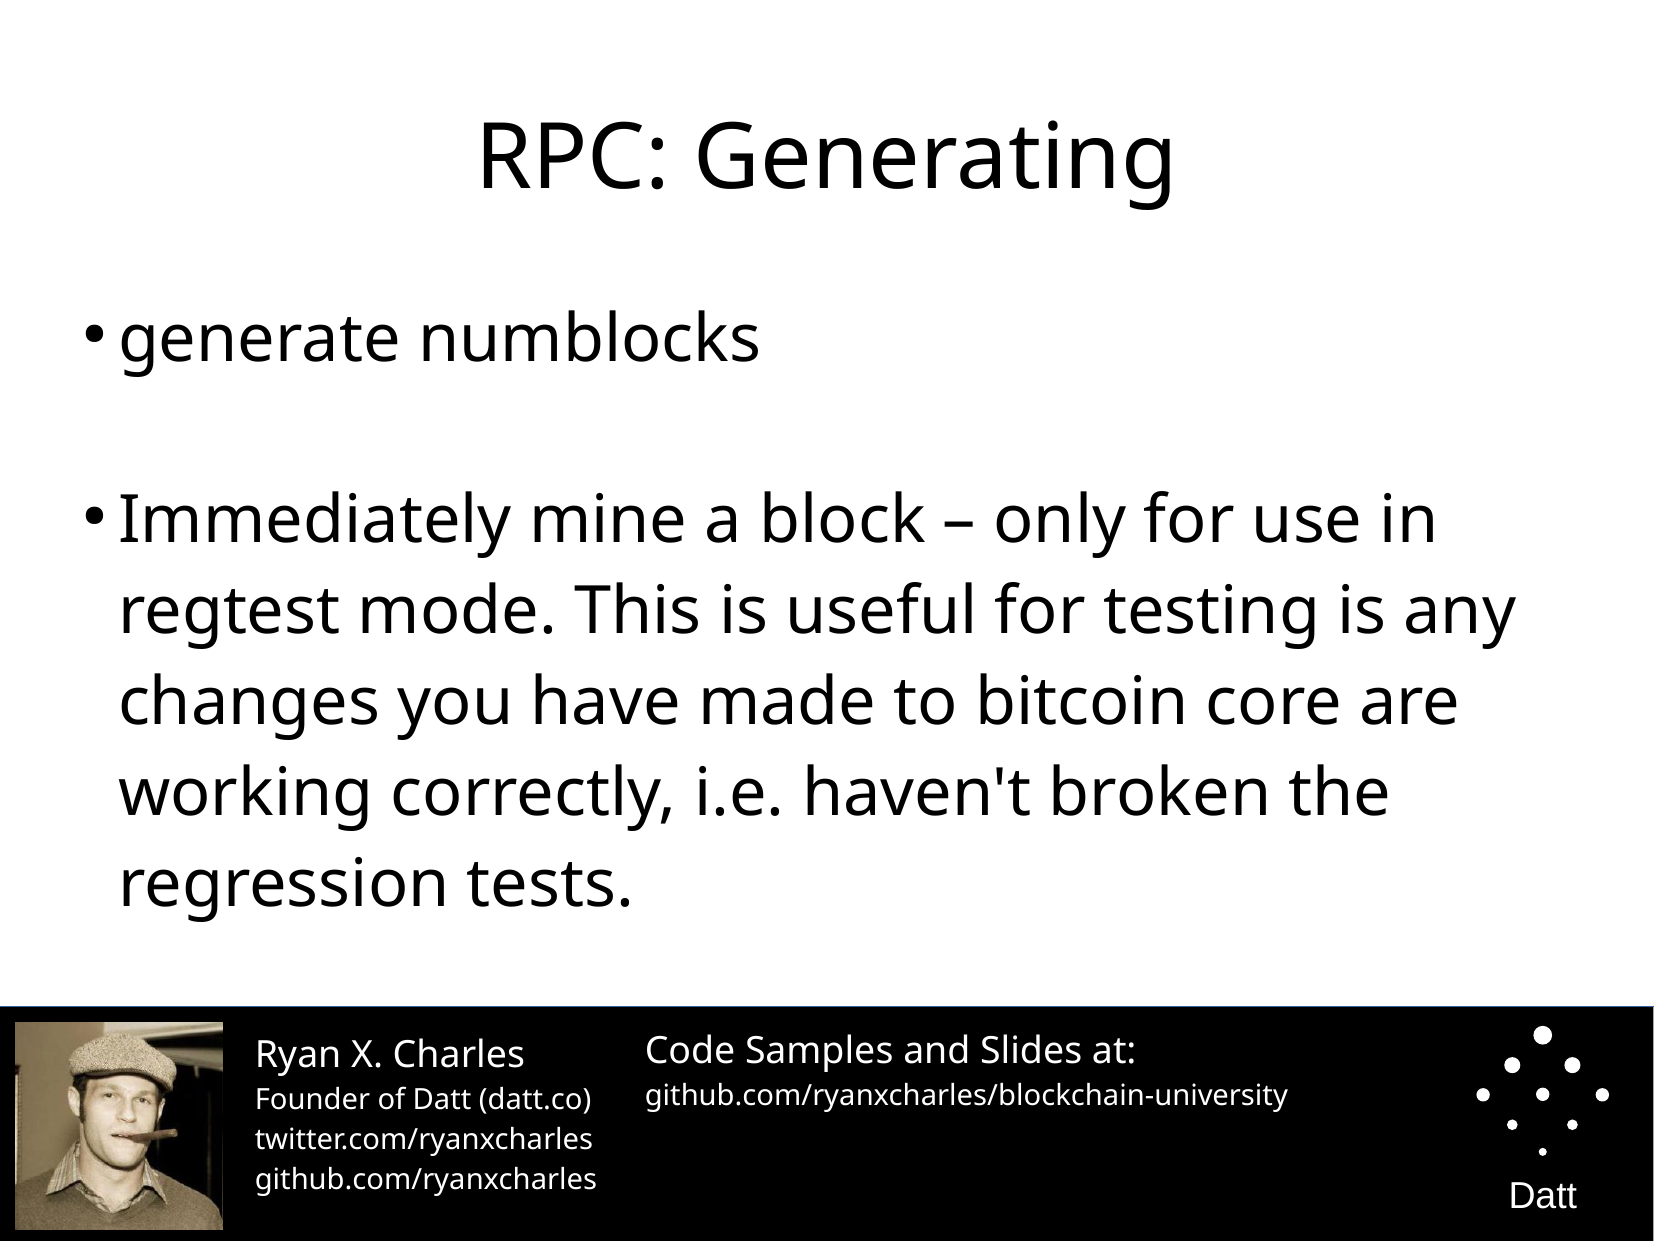

# RPC: Generating
generate numblocks
Immediately mine a block – only for use in regtest mode. This is useful for testing is any changes you have made to bitcoin core are working correctly, i.e. haven't broken the regression tests.
Code Samples and Slides at:
github.com/ryanxcharles/blockchain-university
Ryan X. Charles
Founder of Datt (datt.co)
twitter.com/ryanxcharles
github.com/ryanxcharles
Datt